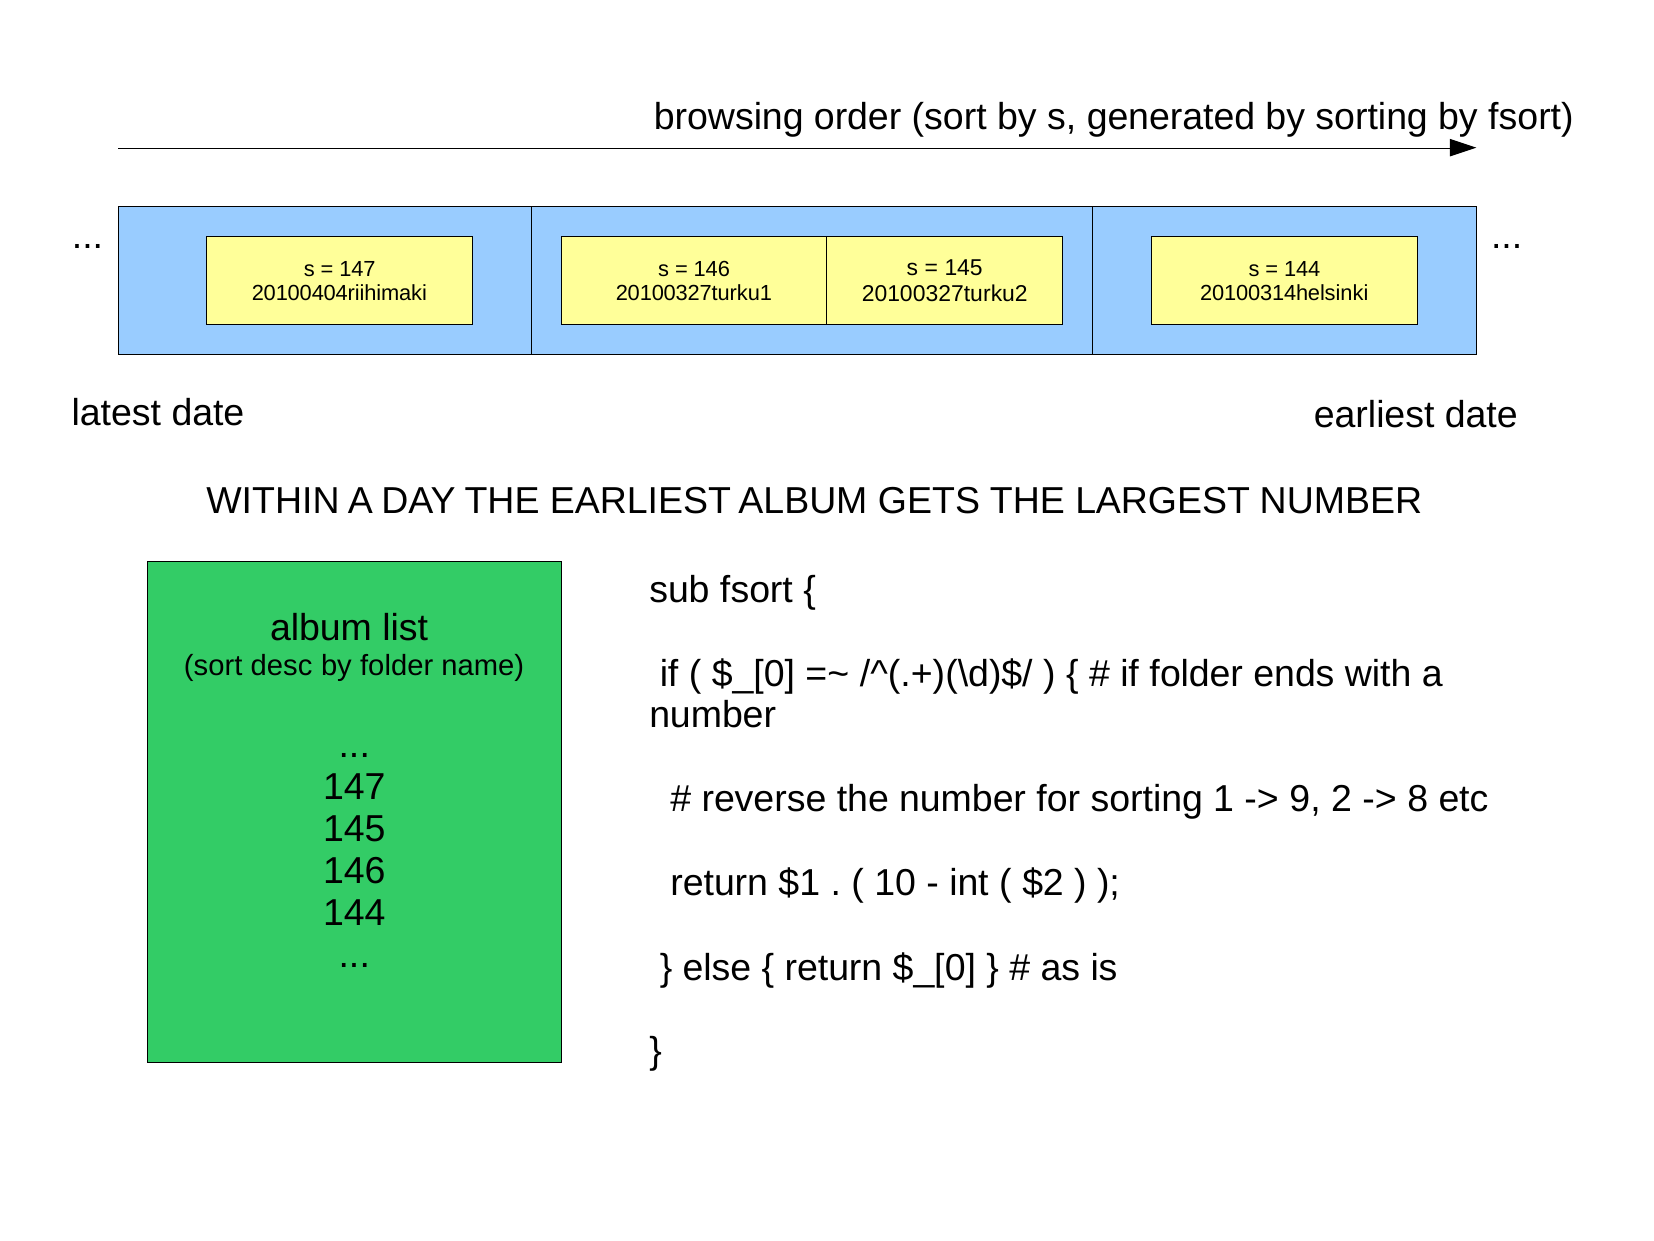

browsing order (sort by s, generated by sorting by fsort)
...
...
s = 147
20100404riihimaki
146
20100327turku1
s = 146
20100327turku1
s = 145
20100327turku2
s = 144
20100314helsinki
latest date
earliest date
WITHIN A DAY THE EARLIEST ALBUM GETS THE LARGEST NUMBER
sub fsort {
 if ( $_[0] =~ /^(.+)(\d)$/ ) { # if folder ends with a number
 # reverse the number for sorting 1 -> 9, 2 -> 8 etc
 return $1 . ( 10 - int ( $2 ) );
 } else { return $_[0] } # as is
}
album list
(sort desc by folder name)
...
147
145
146
144
...